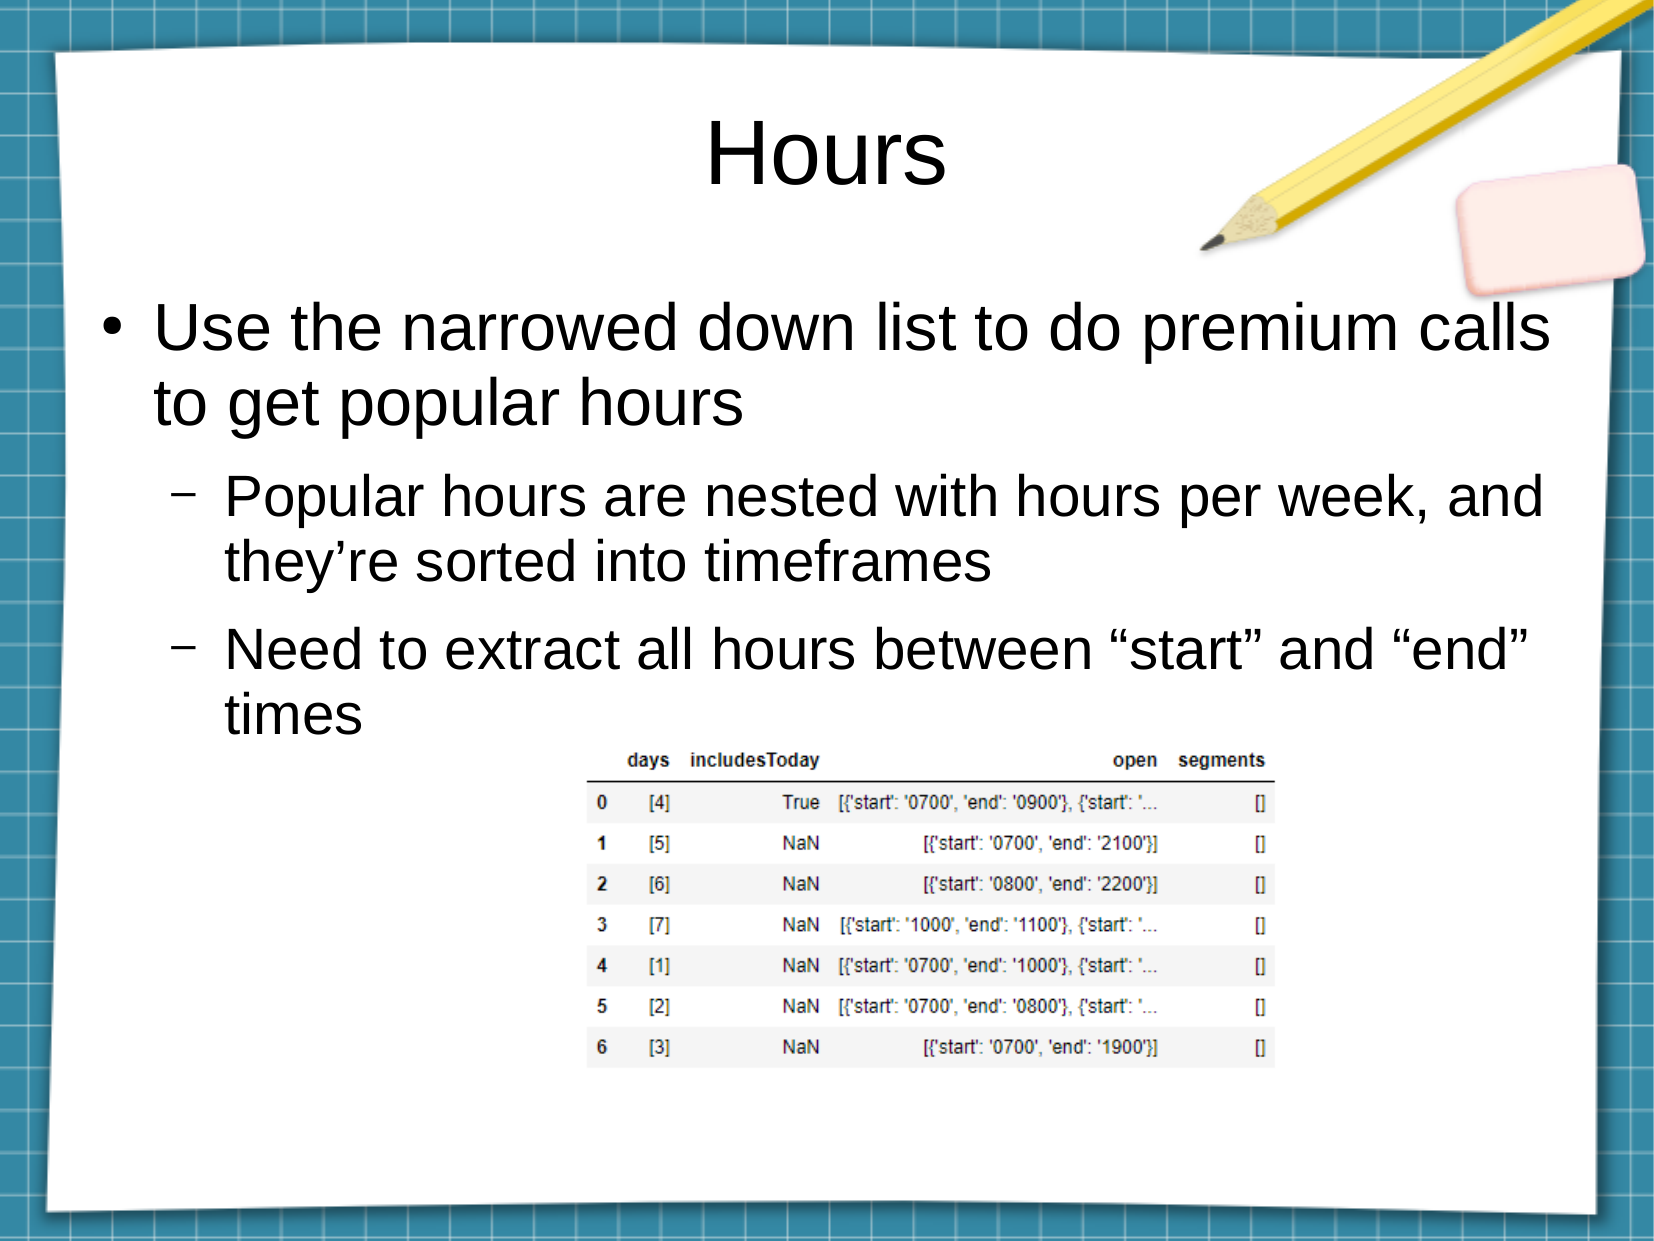

# Hours
Use the narrowed down list to do premium calls to get popular hours
Popular hours are nested with hours per week, and they’re sorted into timeframes
Need to extract all hours between “start” and “end” times